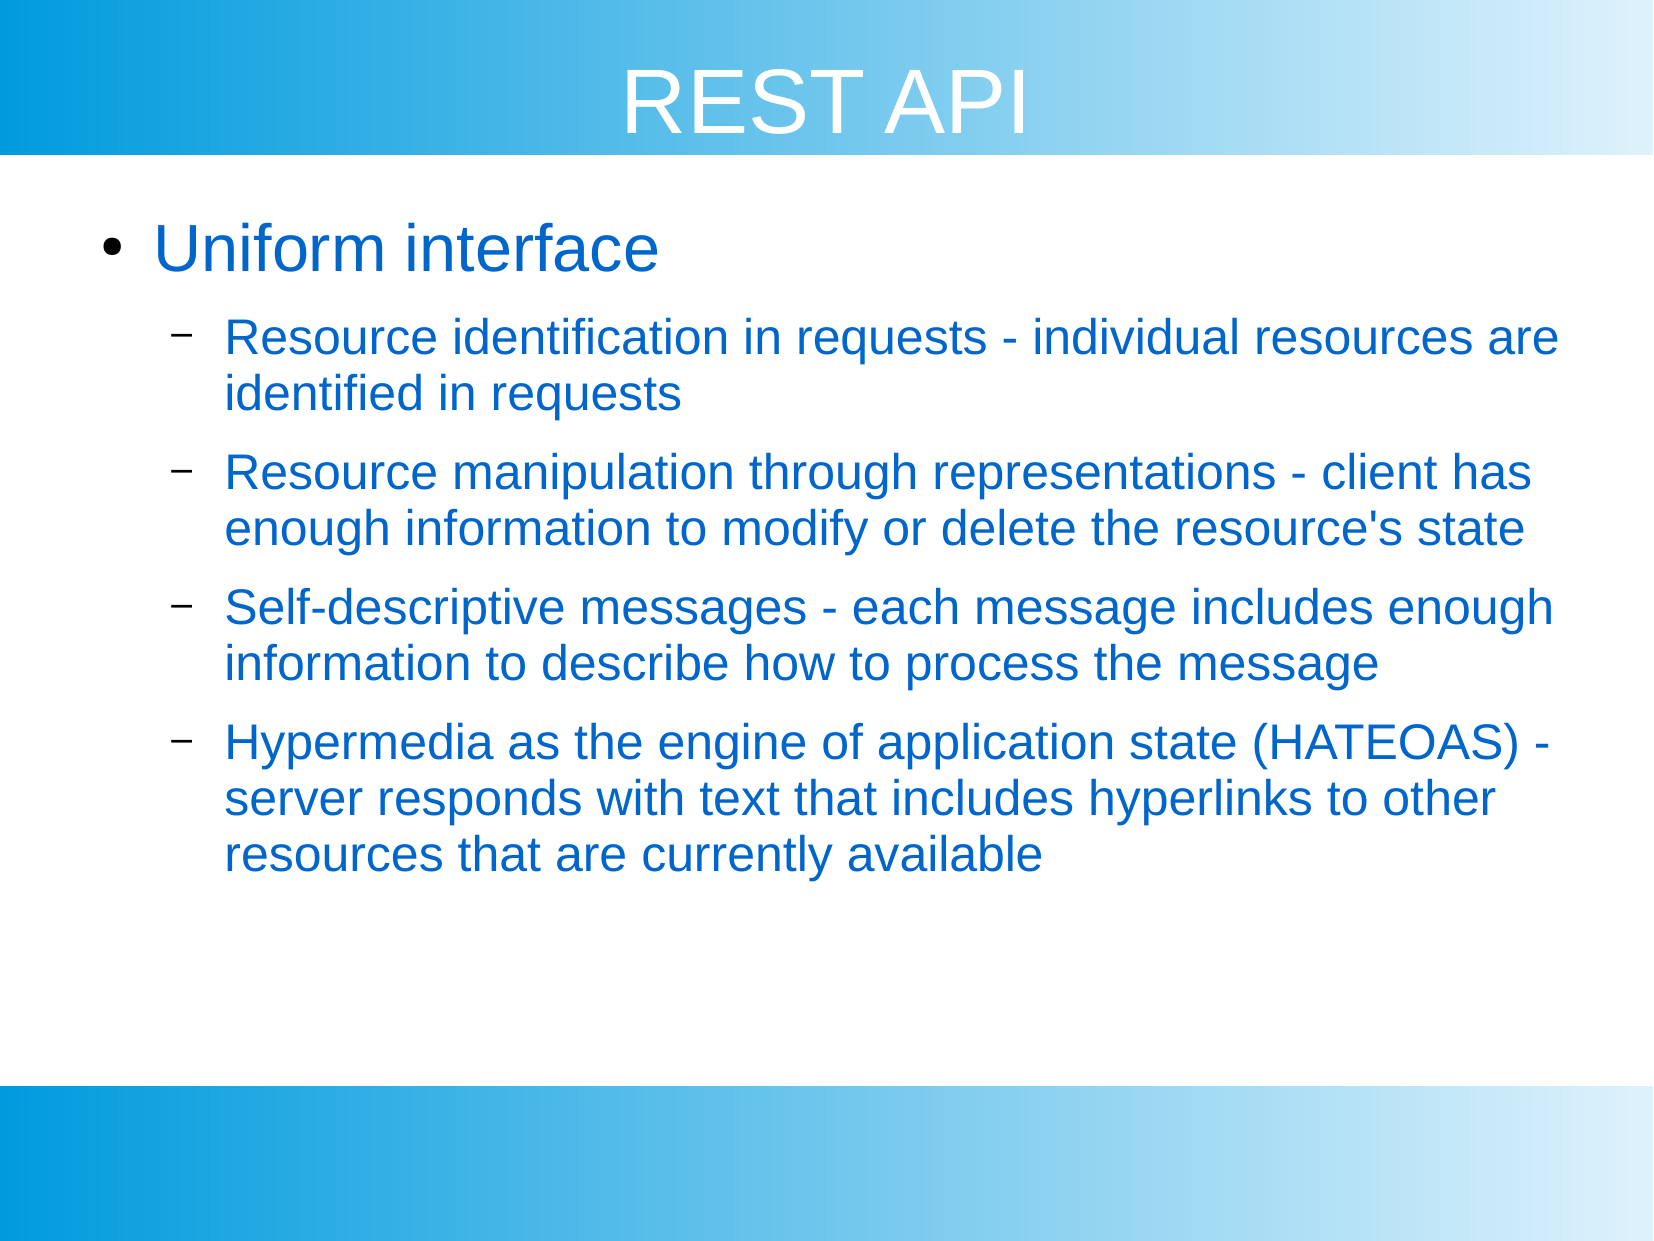

REST API
# Uniform interface
Resource identification in requests - individual resources are identified in requests
Resource manipulation through representations - client has enough information to modify or delete the resource's state
Self-descriptive messages - each message includes enough information to describe how to process the message
Hypermedia as the engine of application state (HATEOAS) - server responds with text that includes hyperlinks to other resources that are currently available